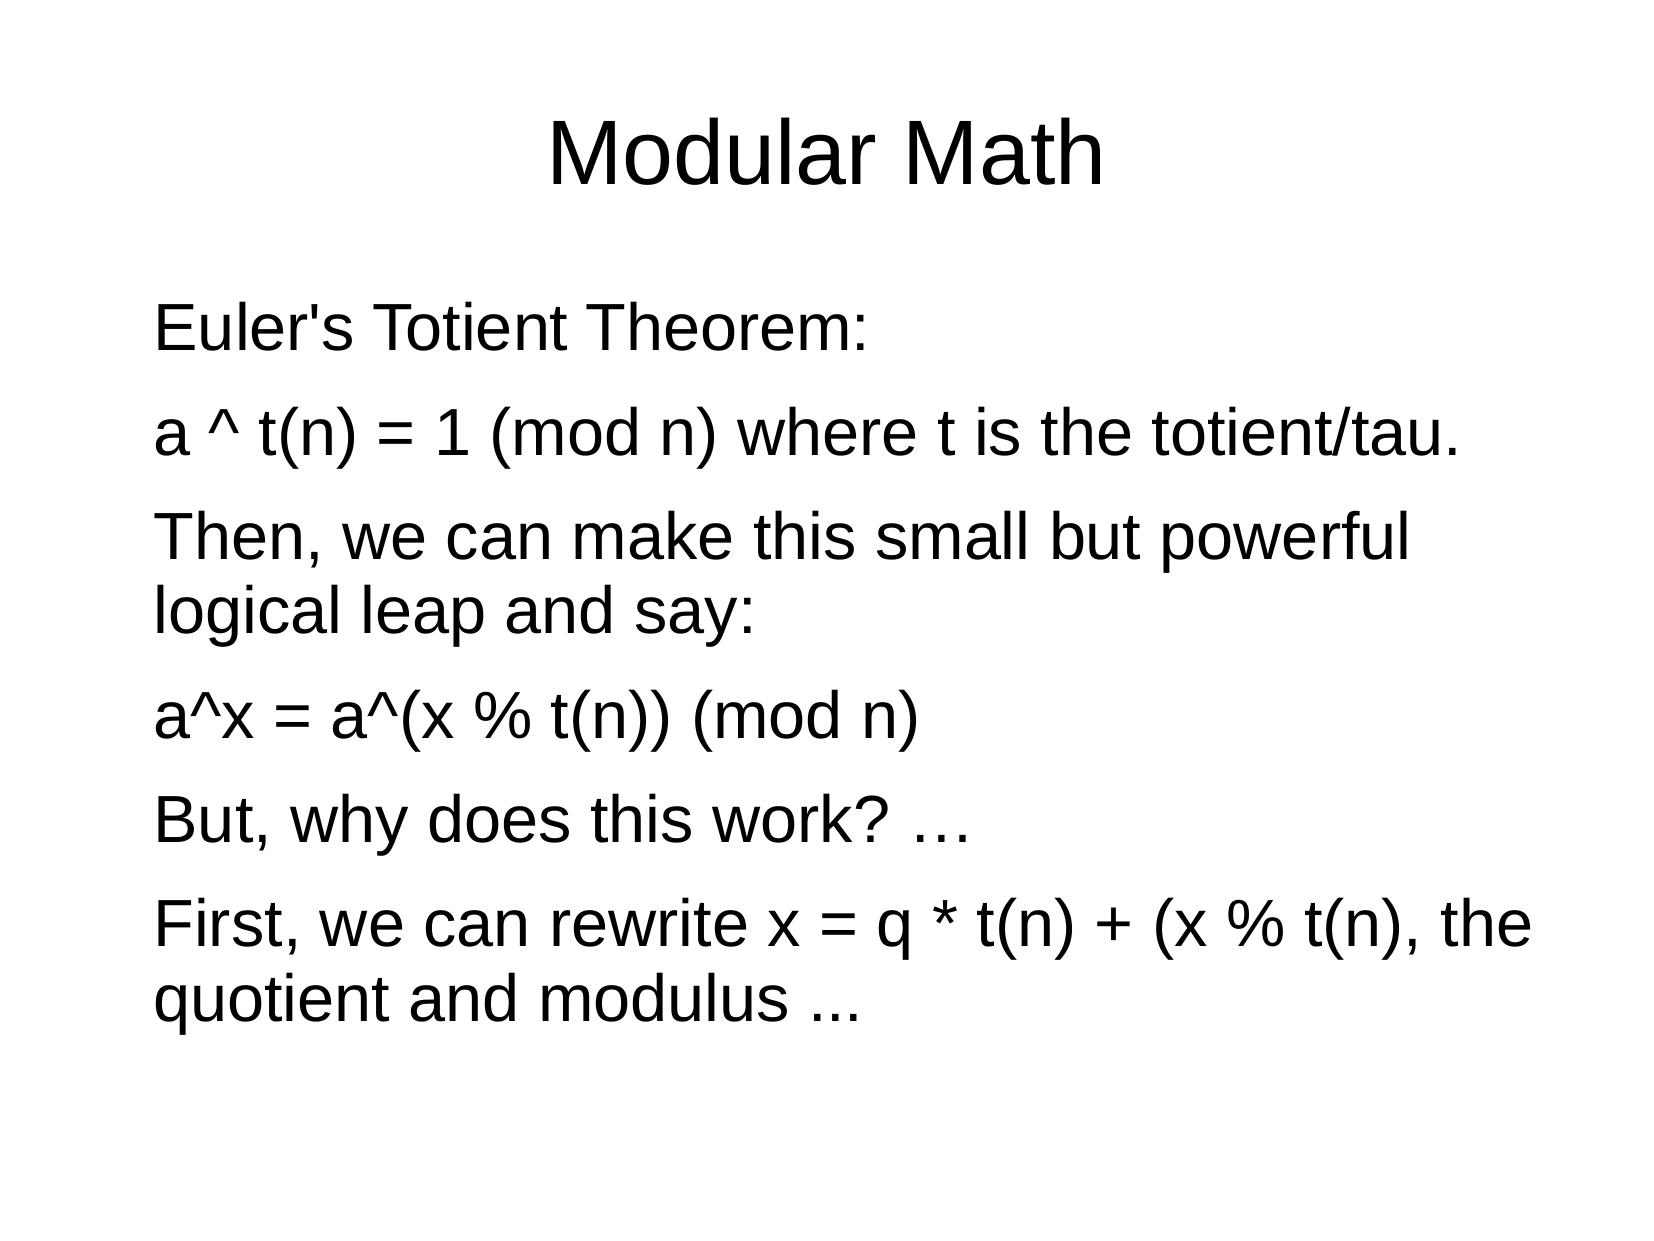

# Modular Math
Euler's Totient Theorem:
a ^ t(n) = 1 (mod n) where t is the totient/tau.
Then, we can make this small but powerful logical leap and say:
a^x = a^(x % t(n)) (mod n)
But, why does this work? …
First, we can rewrite x = q * t(n) + (x % t(n), the quotient and modulus ...